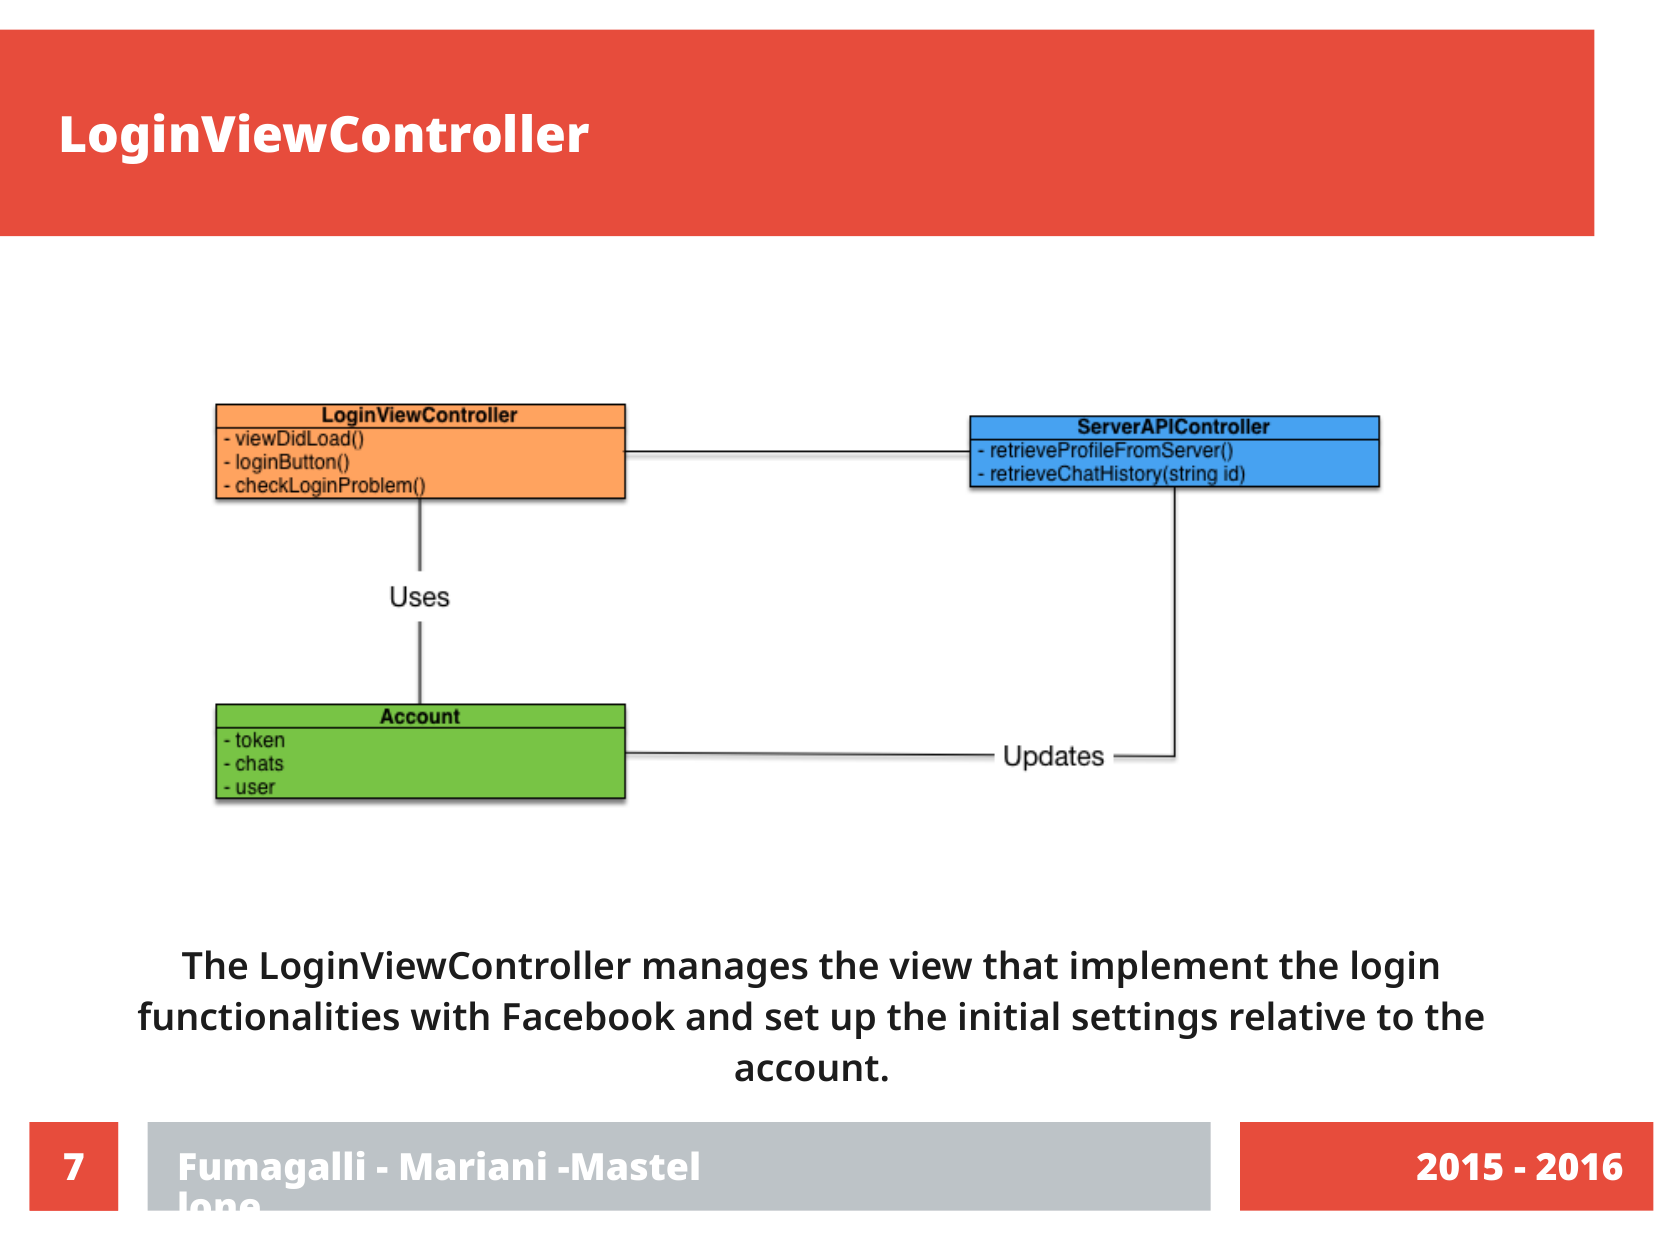

# LoginViewController
The LoginViewController manages the view that implement the login functionalities with Facebook and set up the initial settings relative to the account.
7
Fumagalli - Mariani -Mastellone
2015 - 2016